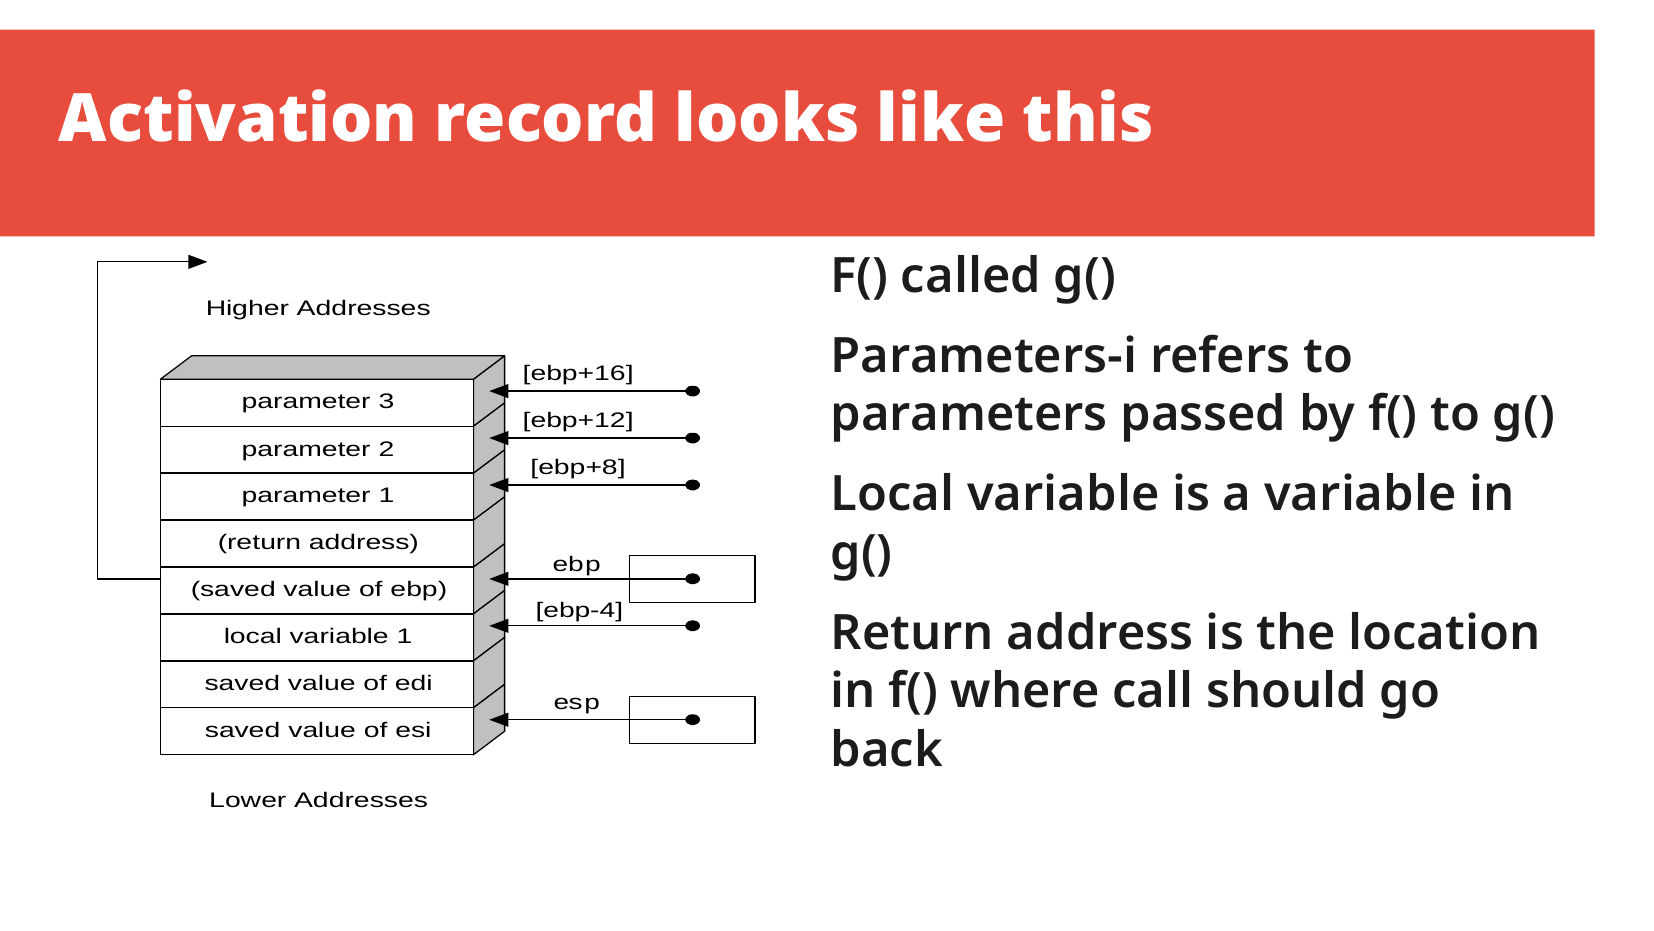

# Activation record looks like this
F() called g()
Parameters-i refers to parameters passed by f() to g()
Local variable is a variable in g()
Return address is the location in f() where call should go back